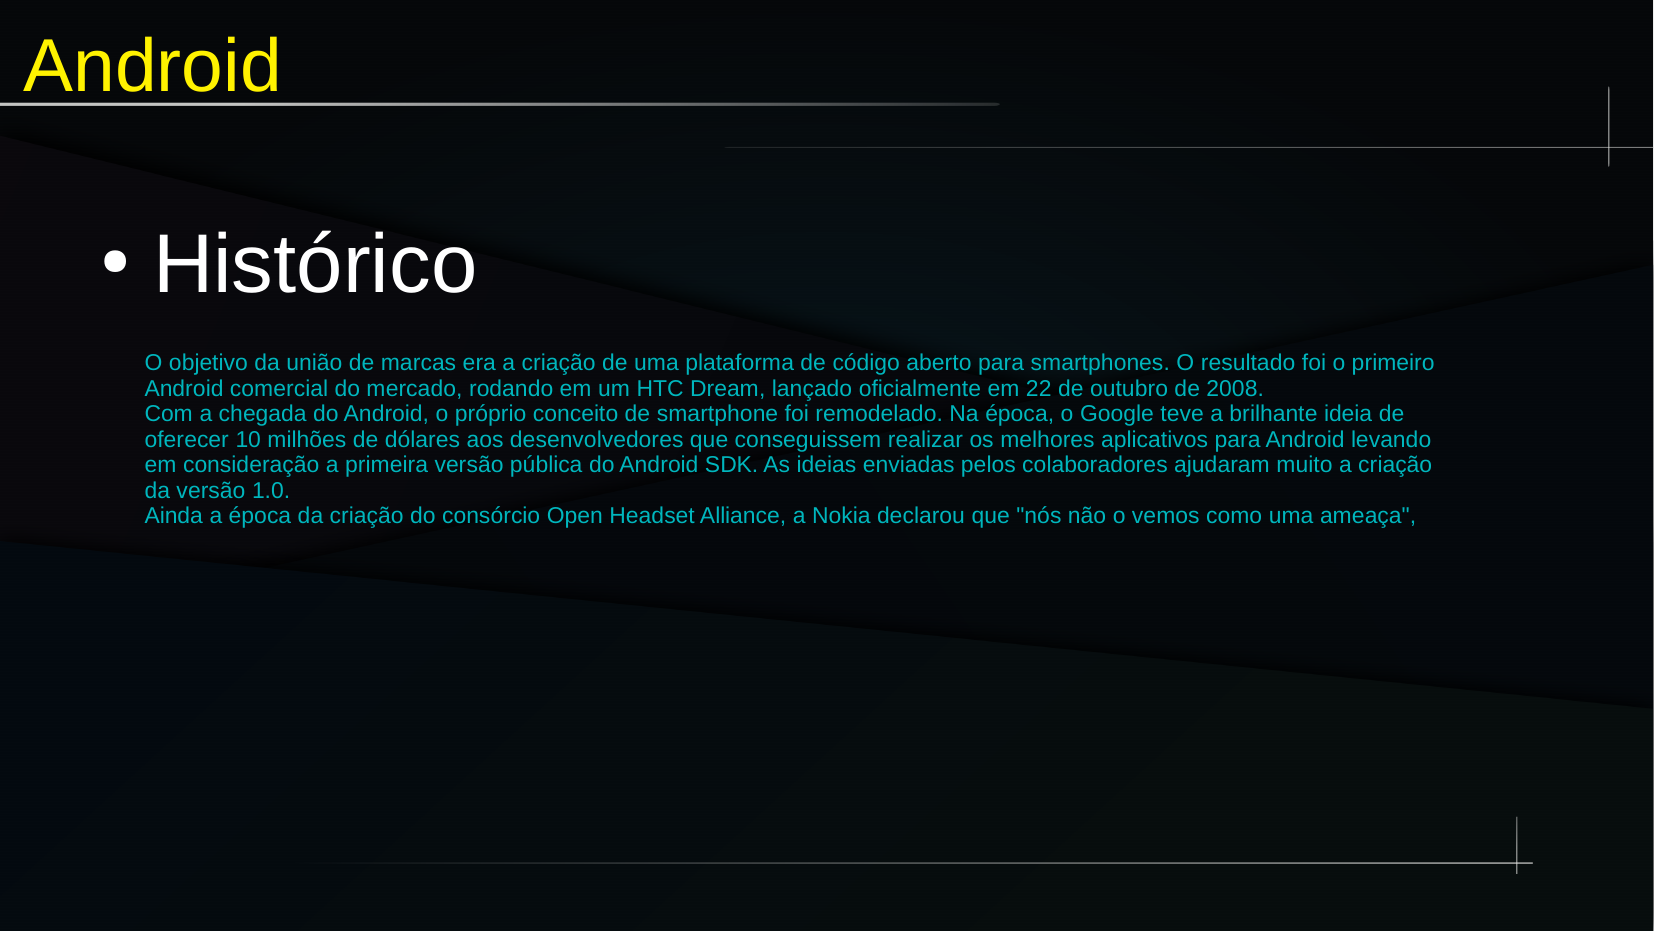

# Android
Histórico
O objetivo da união de marcas era a criação de uma plataforma de código aberto para smartphones. O resultado foi o primeiro Android comercial do mercado, rodando em um HTC Dream, lançado oficialmente em 22 de outubro de 2008.
Com a chegada do Android, o próprio conceito de smartphone foi remodelado. Na época, o Google teve a brilhante ideia de oferecer 10 milhões de dólares aos desenvolvedores que conseguissem realizar os melhores aplicativos para Android levando em consideração a primeira versão pública do Android SDK. As ideias enviadas pelos colaboradores ajudaram muito a criação da versão 1.0.
Ainda a época da criação do consórcio Open Headset Alliance, a Nokia declarou que "nós não o vemos como uma ameaça",